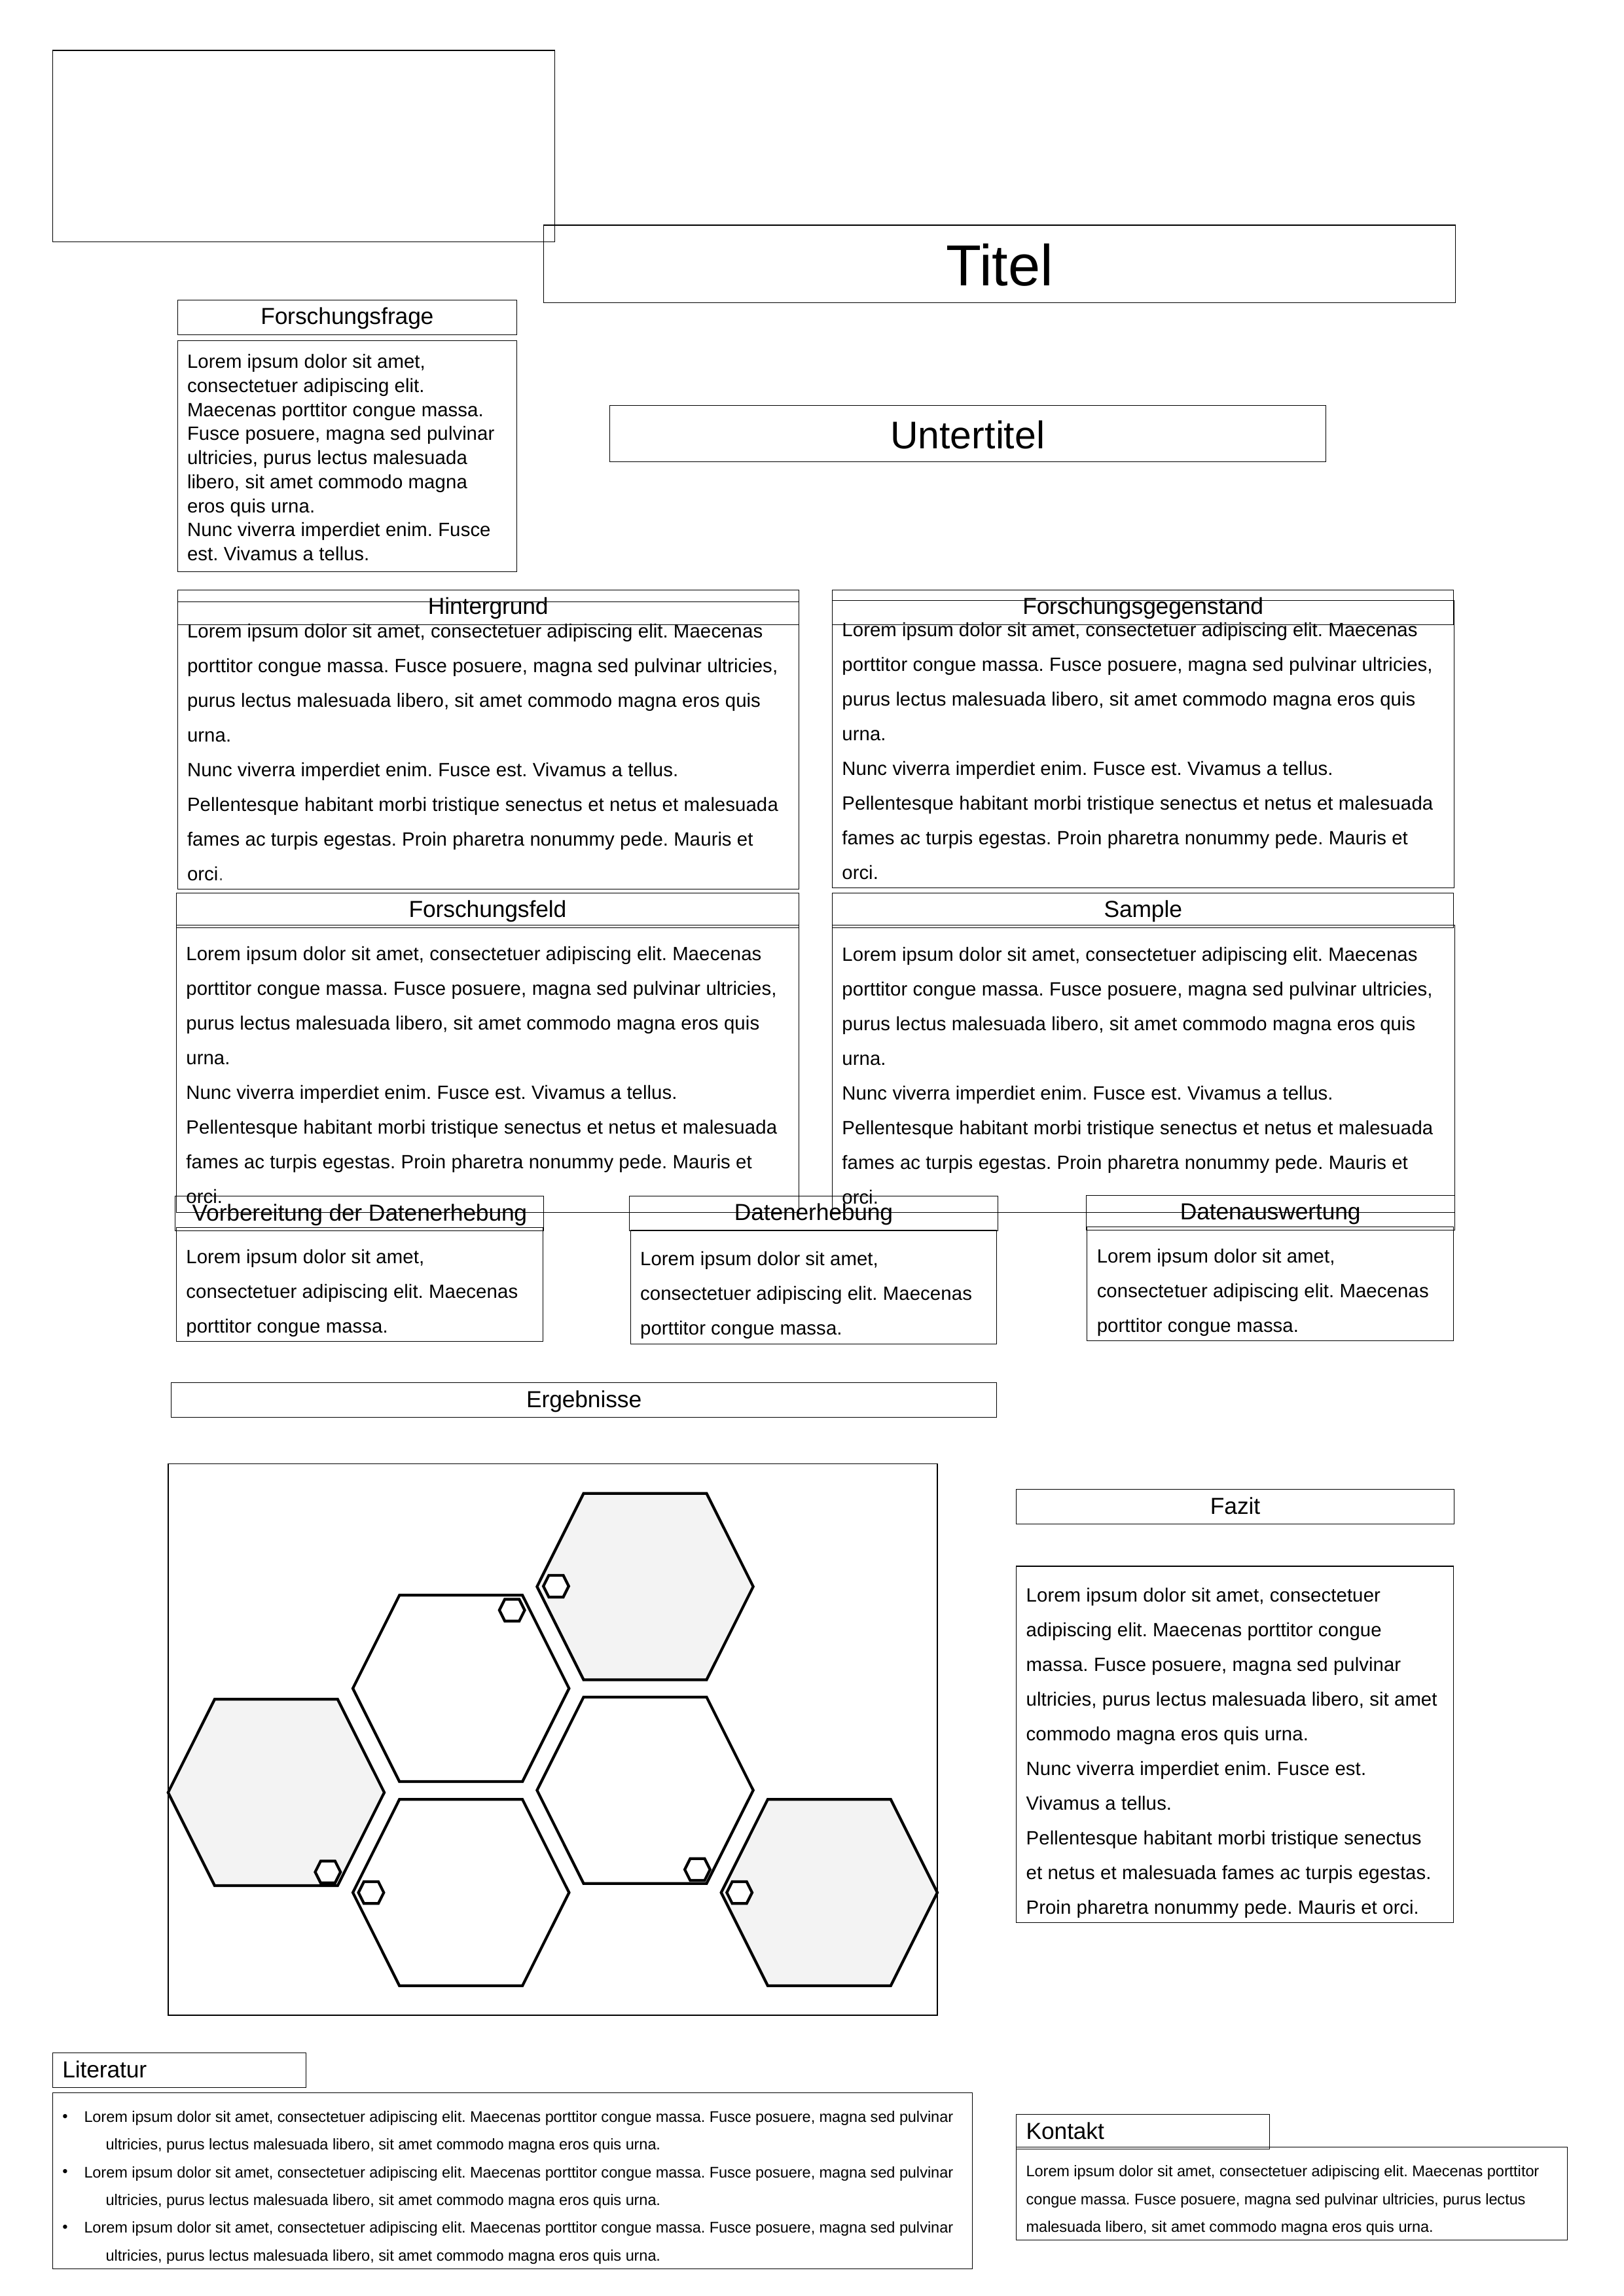

Titel
Forschungsfrage
Lorem ipsum dolor sit amet, consectetuer adipiscing elit. Maecenas porttitor congue massa. Fusce posuere, magna sed pulvinar ultricies, purus lectus malesuada libero, sit amet commodo magna eros quis urna.
Nunc viverra imperdiet enim. Fusce est. Vivamus a tellus.
Untertitel
Hintergrund
Forschungsgegenstand
Lorem ipsum dolor sit amet, consectetuer adipiscing elit. Maecenas porttitor congue massa. Fusce posuere, magna sed pulvinar ultricies, purus lectus malesuada libero, sit amet commodo magna eros quis urna.
Nunc viverra imperdiet enim. Fusce est. Vivamus a tellus.
Pellentesque habitant morbi tristique senectus et netus et malesuada fames ac turpis egestas. Proin pharetra nonummy pede. Mauris et orci.
Lorem ipsum dolor sit amet, consectetuer adipiscing elit. Maecenas porttitor congue massa. Fusce posuere, magna sed pulvinar ultricies, purus lectus malesuada libero, sit amet commodo magna eros quis urna.
Nunc viverra imperdiet enim. Fusce est. Vivamus a tellus.
Pellentesque habitant morbi tristique senectus et netus et malesuada fames ac turpis egestas. Proin pharetra nonummy pede. Mauris et orci.
Forschungsfeld
Sample
Lorem ipsum dolor sit amet, consectetuer adipiscing elit. Maecenas porttitor congue massa. Fusce posuere, magna sed pulvinar ultricies, purus lectus malesuada libero, sit amet commodo magna eros quis urna.
Nunc viverra imperdiet enim. Fusce est. Vivamus a tellus.
Pellentesque habitant morbi tristique senectus et netus et malesuada fames ac turpis egestas. Proin pharetra nonummy pede. Mauris et orci.
Lorem ipsum dolor sit amet, consectetuer adipiscing elit. Maecenas porttitor congue massa. Fusce posuere, magna sed pulvinar ultricies, purus lectus malesuada libero, sit amet commodo magna eros quis urna.
Nunc viverra imperdiet enim. Fusce est. Vivamus a tellus.
Pellentesque habitant morbi tristique senectus et netus et malesuada fames ac turpis egestas. Proin pharetra nonummy pede. Mauris et orci.
Datenauswertung
Datenerhebung
Vorbereitung der Datenerhebung
Lorem ipsum dolor sit amet, consectetuer adipiscing elit. Maecenas porttitor congue massa.
Lorem ipsum dolor sit amet, consectetuer adipiscing elit. Maecenas porttitor congue massa.
Lorem ipsum dolor sit amet, consectetuer adipiscing elit. Maecenas porttitor congue massa.
Ergebnisse
Fazit
Lorem ipsum dolor sit amet, consectetuer adipiscing elit. Maecenas porttitor congue massa. Fusce posuere, magna sed pulvinar ultricies, purus lectus malesuada libero, sit amet commodo magna eros quis urna.
Nunc viverra imperdiet enim. Fusce est. Vivamus a tellus.
Pellentesque habitant morbi tristique senectus et netus et malesuada fames ac turpis egestas. Proin pharetra nonummy pede. Mauris et orci.
Literatur
Lorem ipsum dolor sit amet, consectetuer adipiscing elit. Maecenas porttitor congue massa. Fusce posuere, magna sed pulvinar ultricies, purus lectus malesuada libero, sit amet commodo magna eros quis urna.
Lorem ipsum dolor sit amet, consectetuer adipiscing elit. Maecenas porttitor congue massa. Fusce posuere, magna sed pulvinar ultricies, purus lectus malesuada libero, sit amet commodo magna eros quis urna.
Lorem ipsum dolor sit amet, consectetuer adipiscing elit. Maecenas porttitor congue massa. Fusce posuere, magna sed pulvinar ultricies, purus lectus malesuada libero, sit amet commodo magna eros quis urna.
Kontakt
Lorem ipsum dolor sit amet, consectetuer adipiscing elit. Maecenas porttitor congue massa. Fusce posuere, magna sed pulvinar ultricies, purus lectus malesuada libero, sit amet commodo magna eros quis urna.